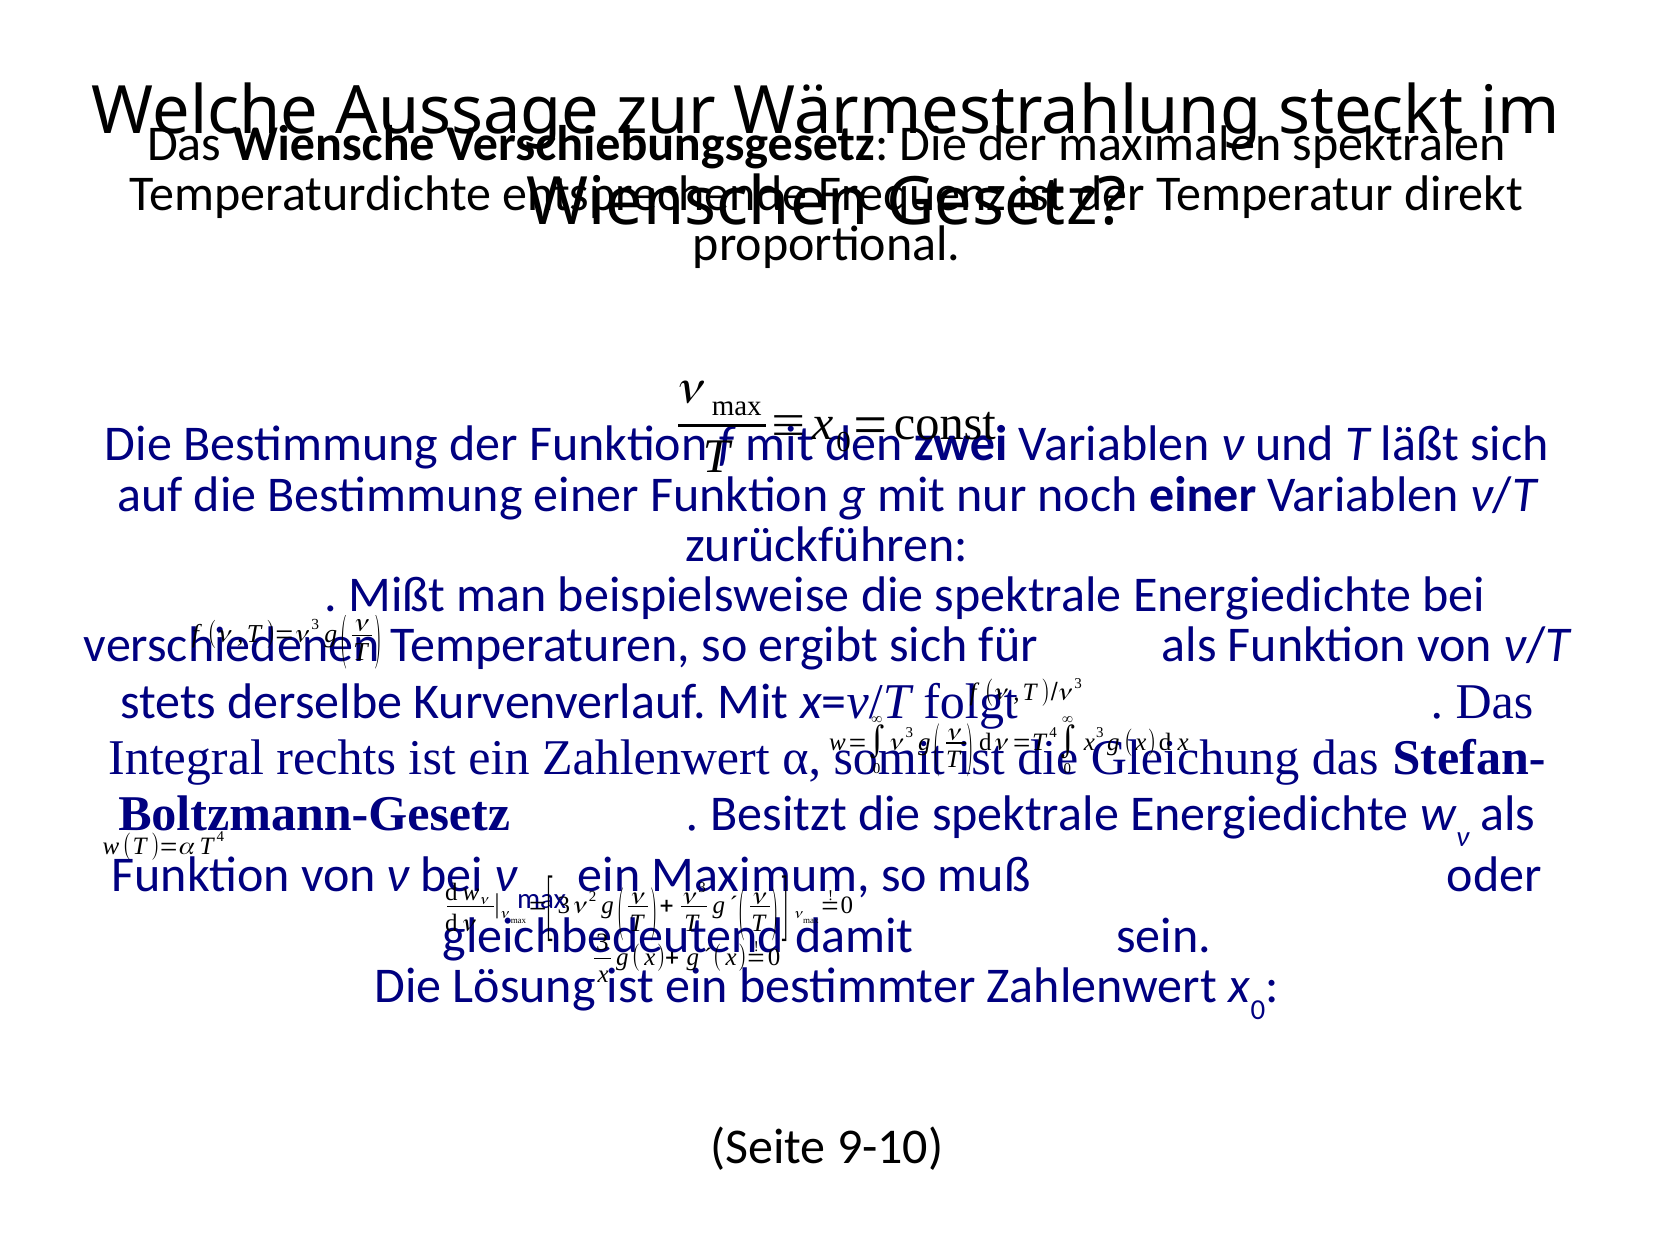

Das Wiensche Verschiebungsgesetz: Die der maximalen spektralen Temperaturdichte entsprechende Frequenz ist der Temperatur direkt proportional.
Die Bestimmung der Funktion f mit den zwei Variablen ν und T läßt sich auf die Bestimmung einer Funktion g mit nur noch einer Variablen ν/T zurückführen:
 . Mißt man beispielsweise die spektrale Energiedichte bei verschiedenen Temperaturen, so ergibt sich für als Funktion von ν/T stets derselbe Kurvenverlauf. Mit x=ν/T folgt . Das Integral rechts ist ein Zahlenwert α, somit ist die Gleichung das Stefan-Boltzmann-Gesetz . Besitzt die spektrale Energiedichte wν als Funktion von ν bei νmax ein Maximum, so muß oder gleichbedeutend damit sein.
Die Lösung ist ein bestimmter Zahlenwert x0:
(Seite 9-10)
# Welche Aussage zur Wärmestrahlung steckt im Wienschen Gesetz?